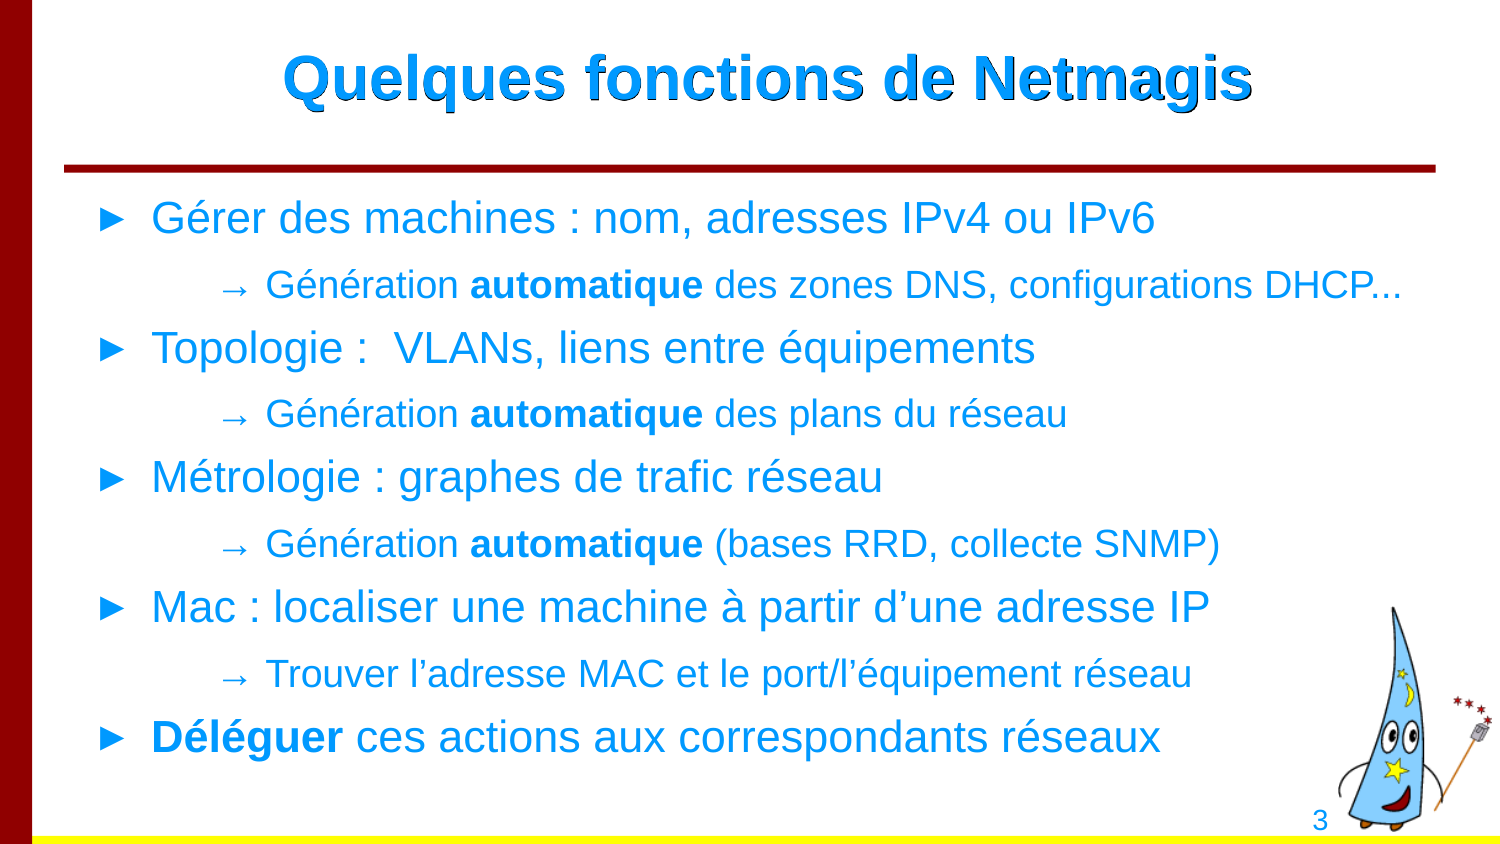

# Quelques fonctions de Netmagis
Gérer des machines : nom, adresses IPv4 ou IPv6
→ Génération automatique des zones DNS, configurations DHCP...
Topologie : VLANs, liens entre équipements
→ Génération automatique des plans du réseau
Métrologie : graphes de trafic réseau
→ Génération automatique (bases RRD, collecte SNMP)
Mac : localiser une machine à partir d’une adresse IP
→ Trouver l’adresse MAC et le port/l’équipement réseau
Déléguer ces actions aux correspondants réseaux
3